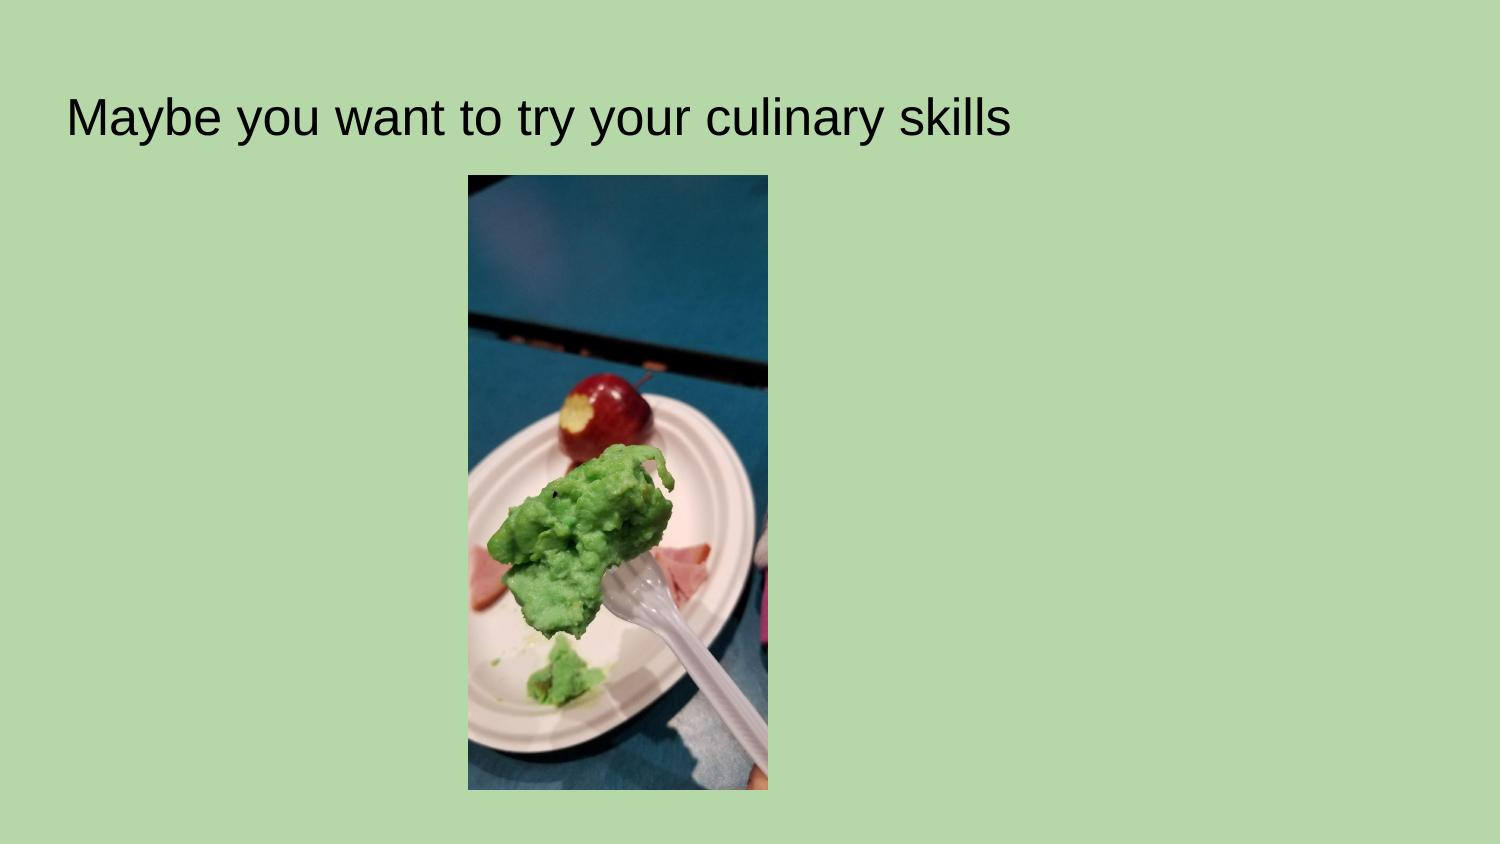

# Maybe you want to try your culinary skills